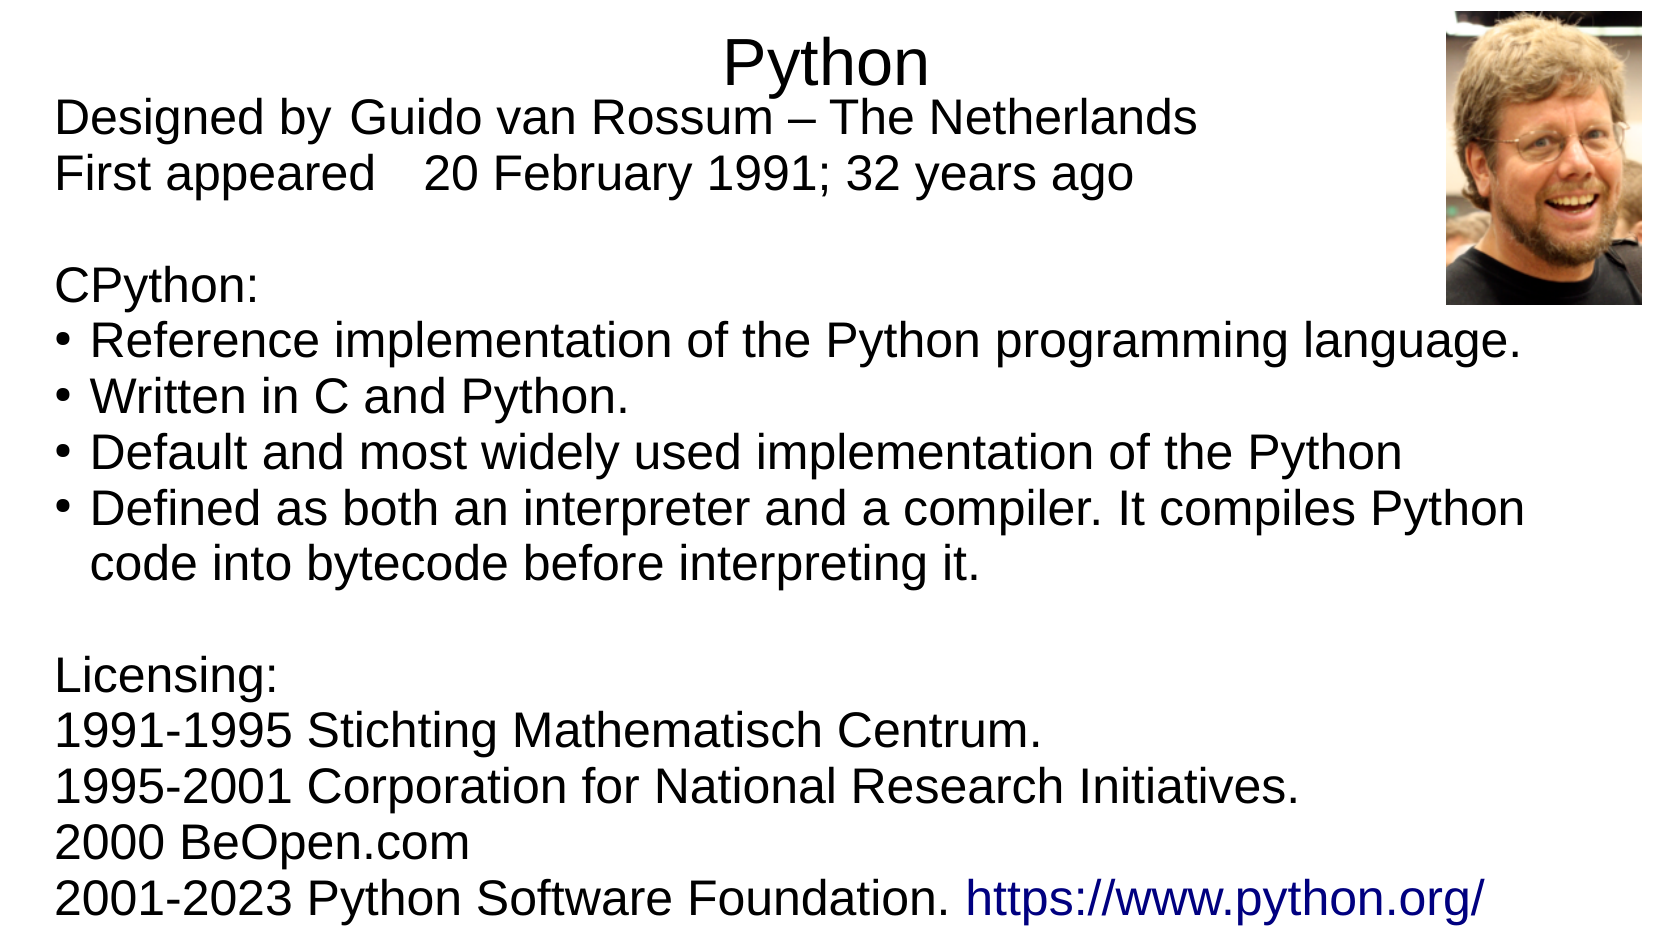

# Python
Designed by	Guido van Rossum – The Netherlands
First appeared	20 February 1991; 32 years ago
CPython:
Reference implementation of the Python programming language.
Written in C and Python.
Default and most widely used implementation of the Python
Defined as both an interpreter and a compiler. It compiles Python code into bytecode before interpreting it.
Licensing:
1991-1995 Stichting Mathematisch Centrum.
1995-2001 Corporation for National Research Initiatives.
2000 BeOpen.com
2001-2023 Python Software Foundation. https://www.python.org/